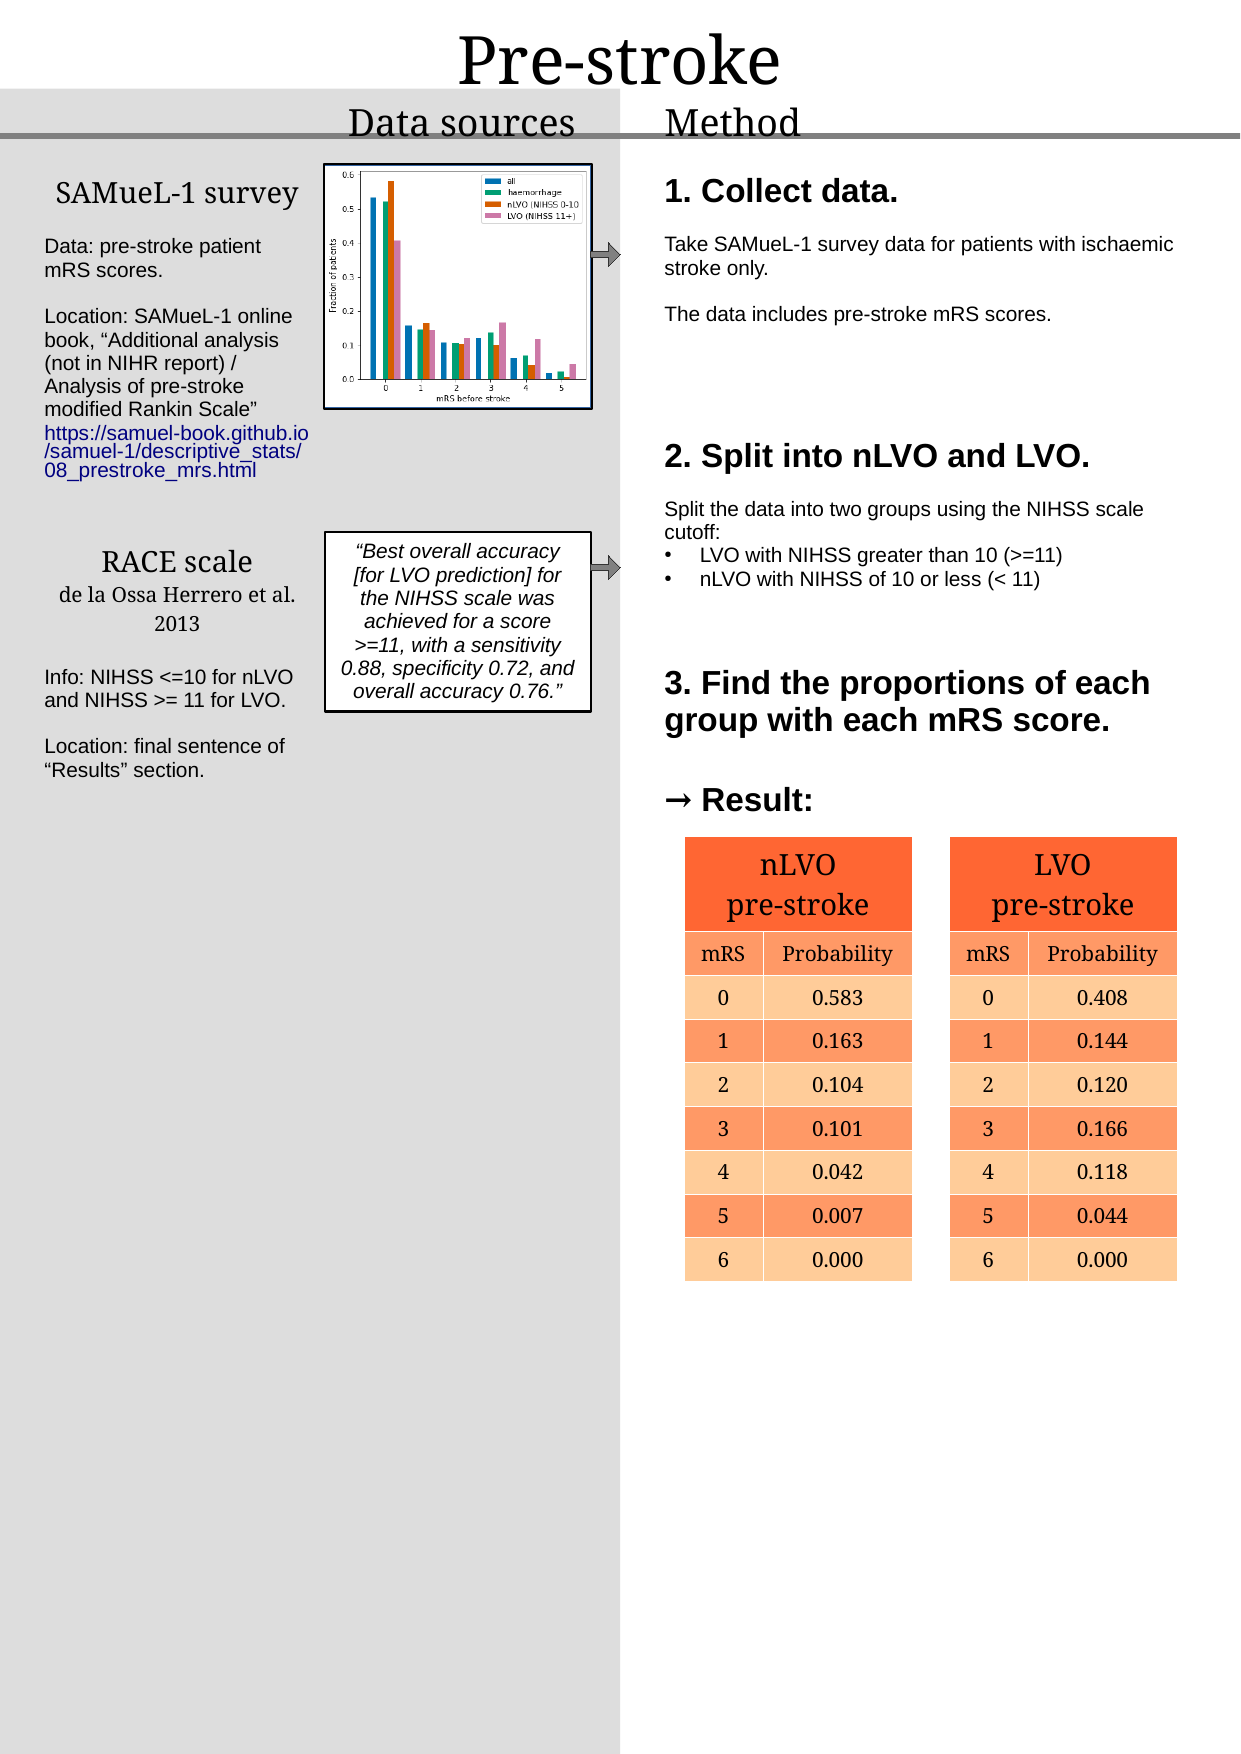

Pre-stroke
Data sources
Method
SAMueL-1 survey
Data: pre-stroke patient mRS scores.
Location: SAMueL-1 online book, “Additional analysis (not in NIHR report) / Analysis of pre-stroke modified Rankin Scale”
https://samuel-book.github.io/samuel-1/descriptive_stats/08_prestroke_mrs.html
1. Collect data.
Take SAMueL-1 survey data for patients with ischaemic stroke only.
The data includes pre-stroke mRS scores.
2. Split into nLVO and LVO.
Split the data into two groups using the NIHSS scale cutoff:
LVO with NIHSS greater than 10 (>=11)
nLVO with NIHSS of 10 or less (< 11)
3. Find the proportions of each group with each mRS score.
→ Result:
“Best overall accuracy [for LVO prediction] for the NIHSS scale was achieved for a score >=11, with a sensitivity 0.88, specificity 0.72, and overall accuracy 0.76.”
RACE scale
de la Ossa Herrero et al. 2013
Info: NIHSS <=10 for nLVO and NIHSS >= 11 for LVO.
Location: final sentence of “Results” section.
| nLVO pre-stroke | |
| --- | --- |
| mRS | Probability |
| 0 | 0.583 |
| 1 | 0.163 |
| 2 | 0.104 |
| 3 | 0.101 |
| 4 | 0.042 |
| 5 | 0.007 |
| 6 | 0.000 |
| LVO pre-stroke | |
| --- | --- |
| mRS | Probability |
| 0 | 0.408 |
| 1 | 0.144 |
| 2 | 0.120 |
| 3 | 0.166 |
| 4 | 0.118 |
| 5 | 0.044 |
| 6 | 0.000 |